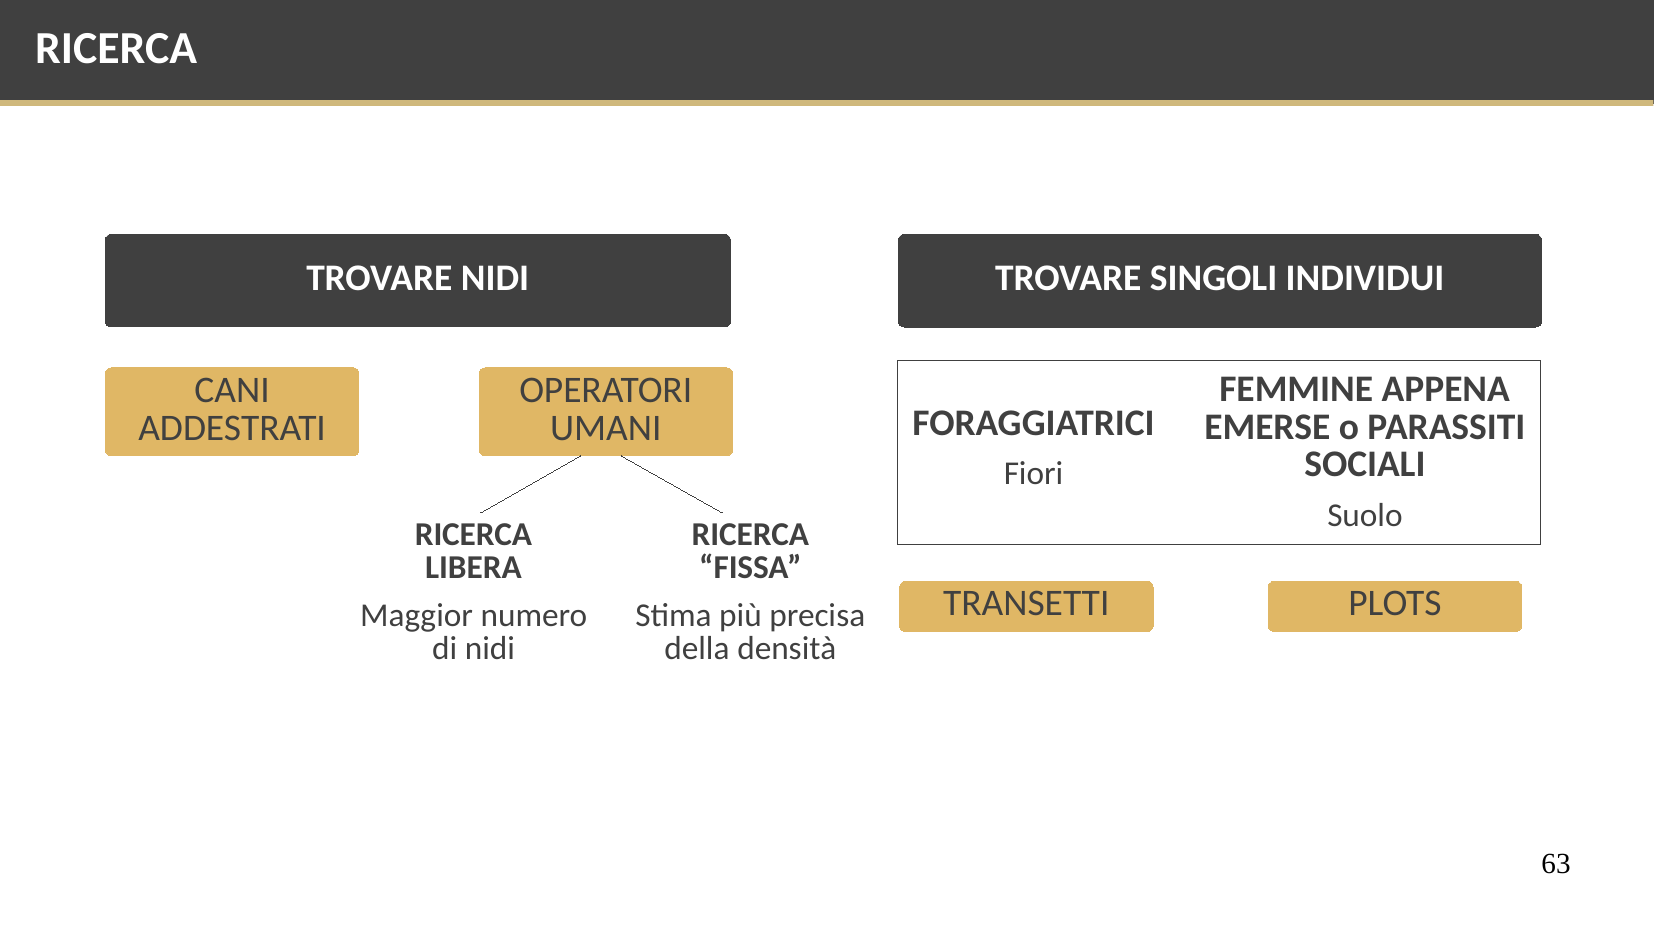

RICERCA
TROVARE NIDI
TROVARE SINGOLI INDIVIDUI
FEMMINE APPENA EMERSE o PARASSITI SOCIALI
Suolo
CANI
ADDESTRATI
OPERATORI
UMANI
FORAGGIATRICI
Fiori
RICERCA
LIBERA
Maggior numero
di nidi
RICERCA
“FISSA”
Stima più precisa della densità
TRANSETTI
PLOTS
63